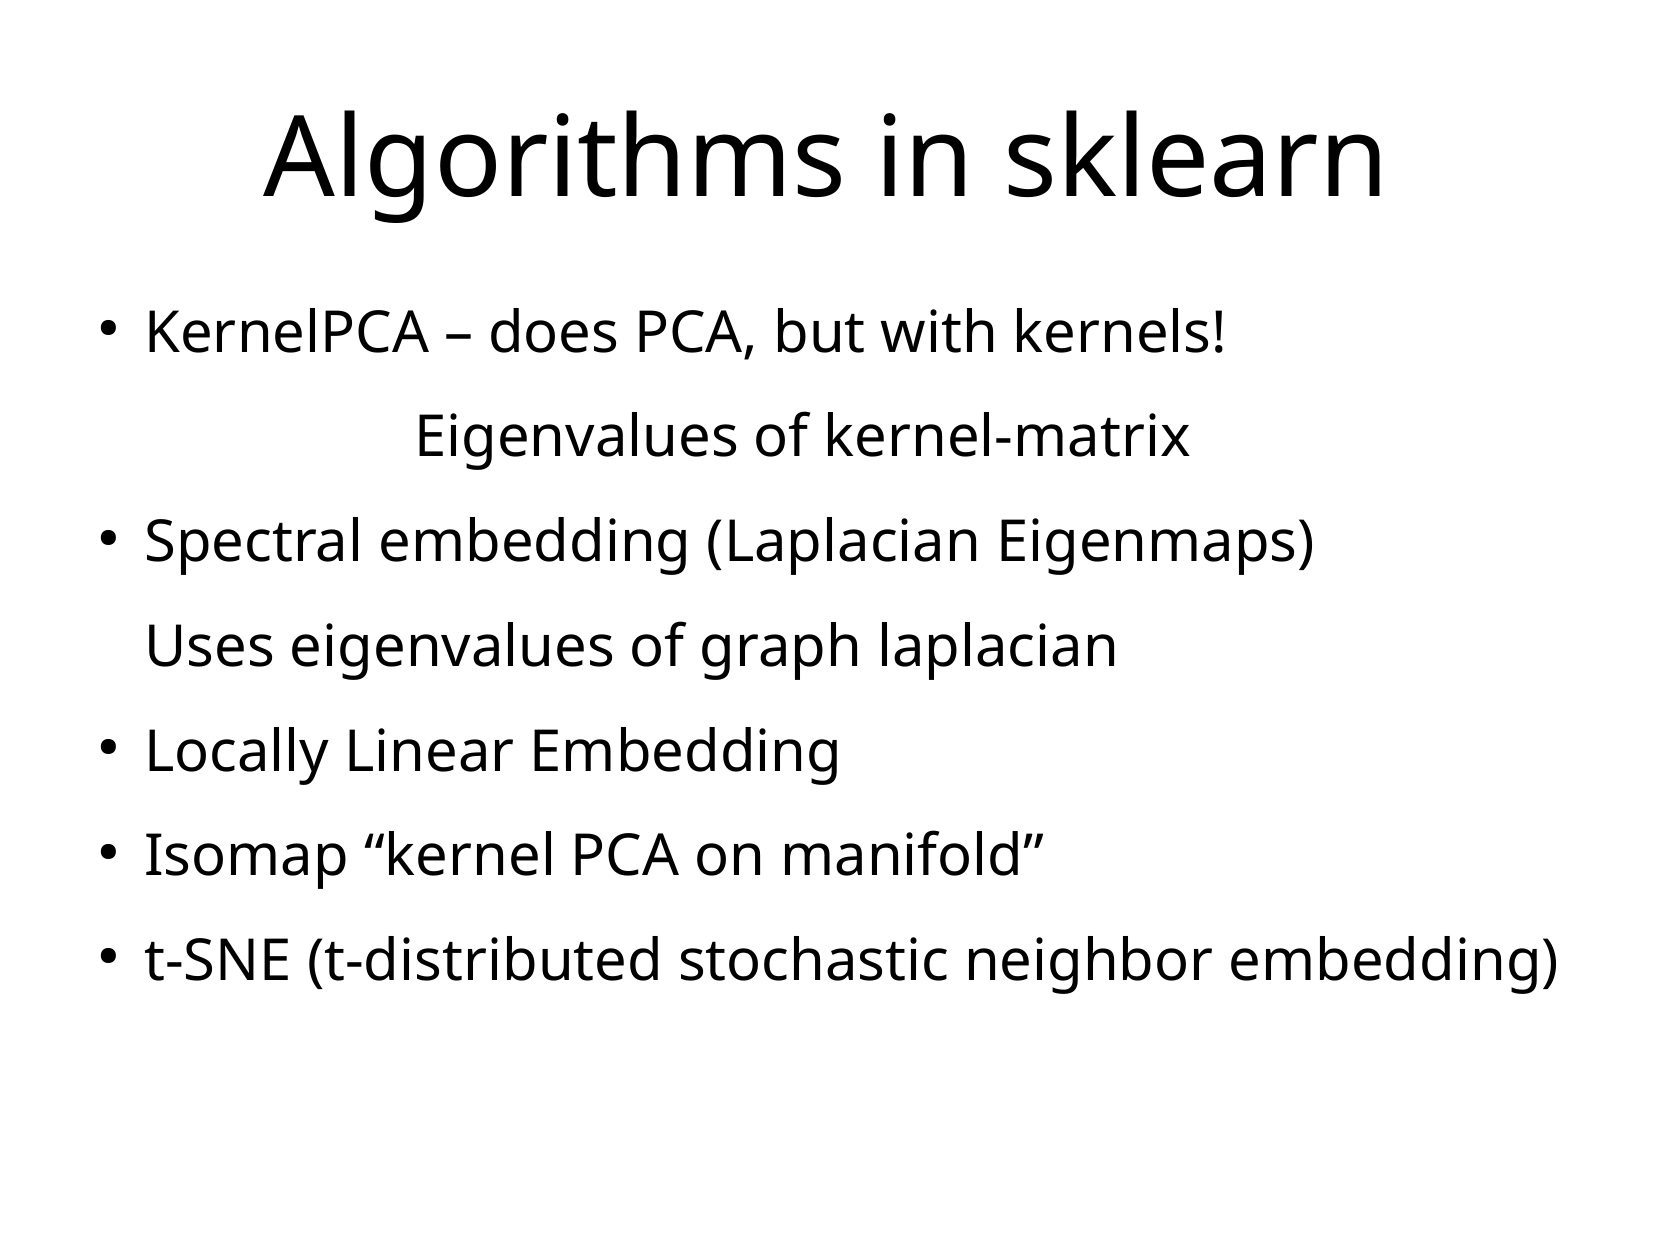

# Algorithms in sklearn
KernelPCA – does PCA, but with kernels!
 Eigenvalues of kernel-matrix
Spectral embedding (Laplacian Eigenmaps)
Uses eigenvalues of graph laplacian
Locally Linear Embedding
Isomap “kernel PCA on manifold”
t-SNE (t-distributed stochastic neighbor embedding)